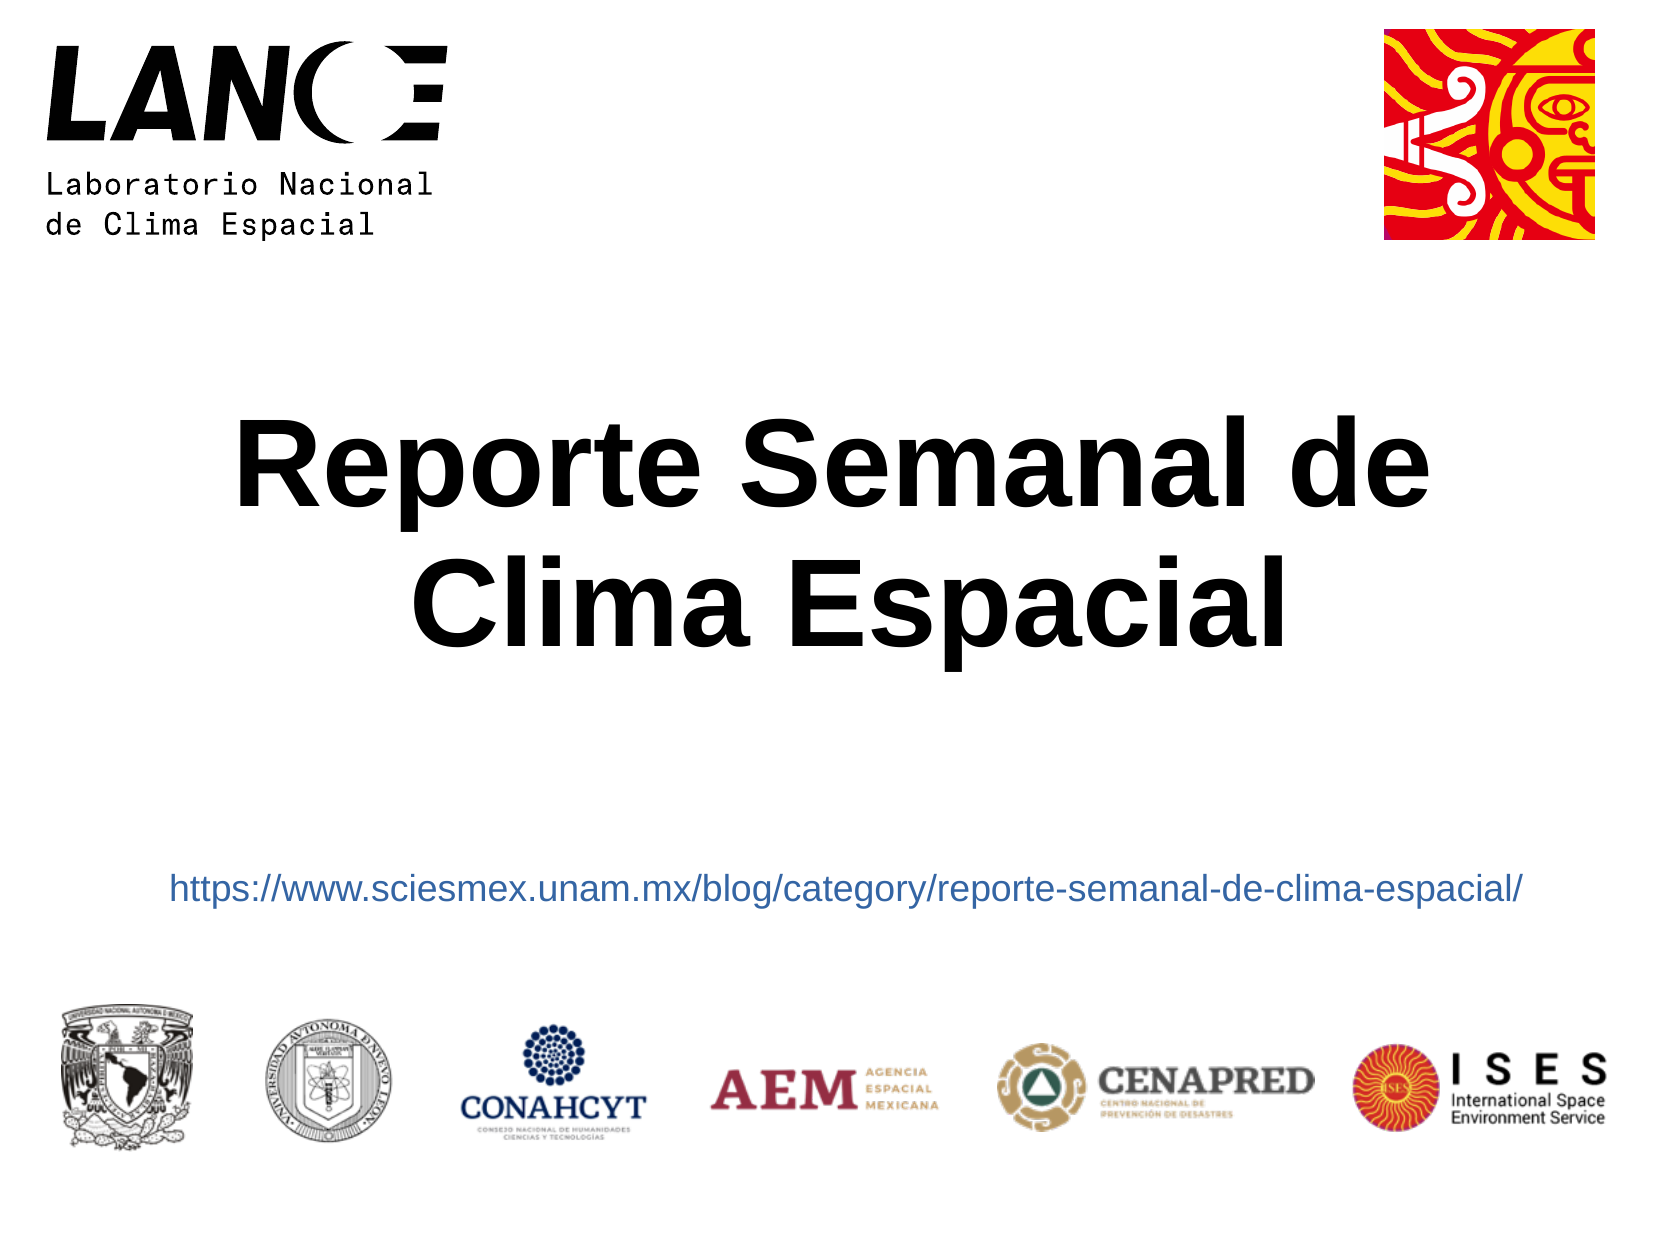

# Reporte Semanal de Clima Espacial
https://www.sciesmex.unam.mx/blog/category/reporte-semanal-de-clima-espacial/